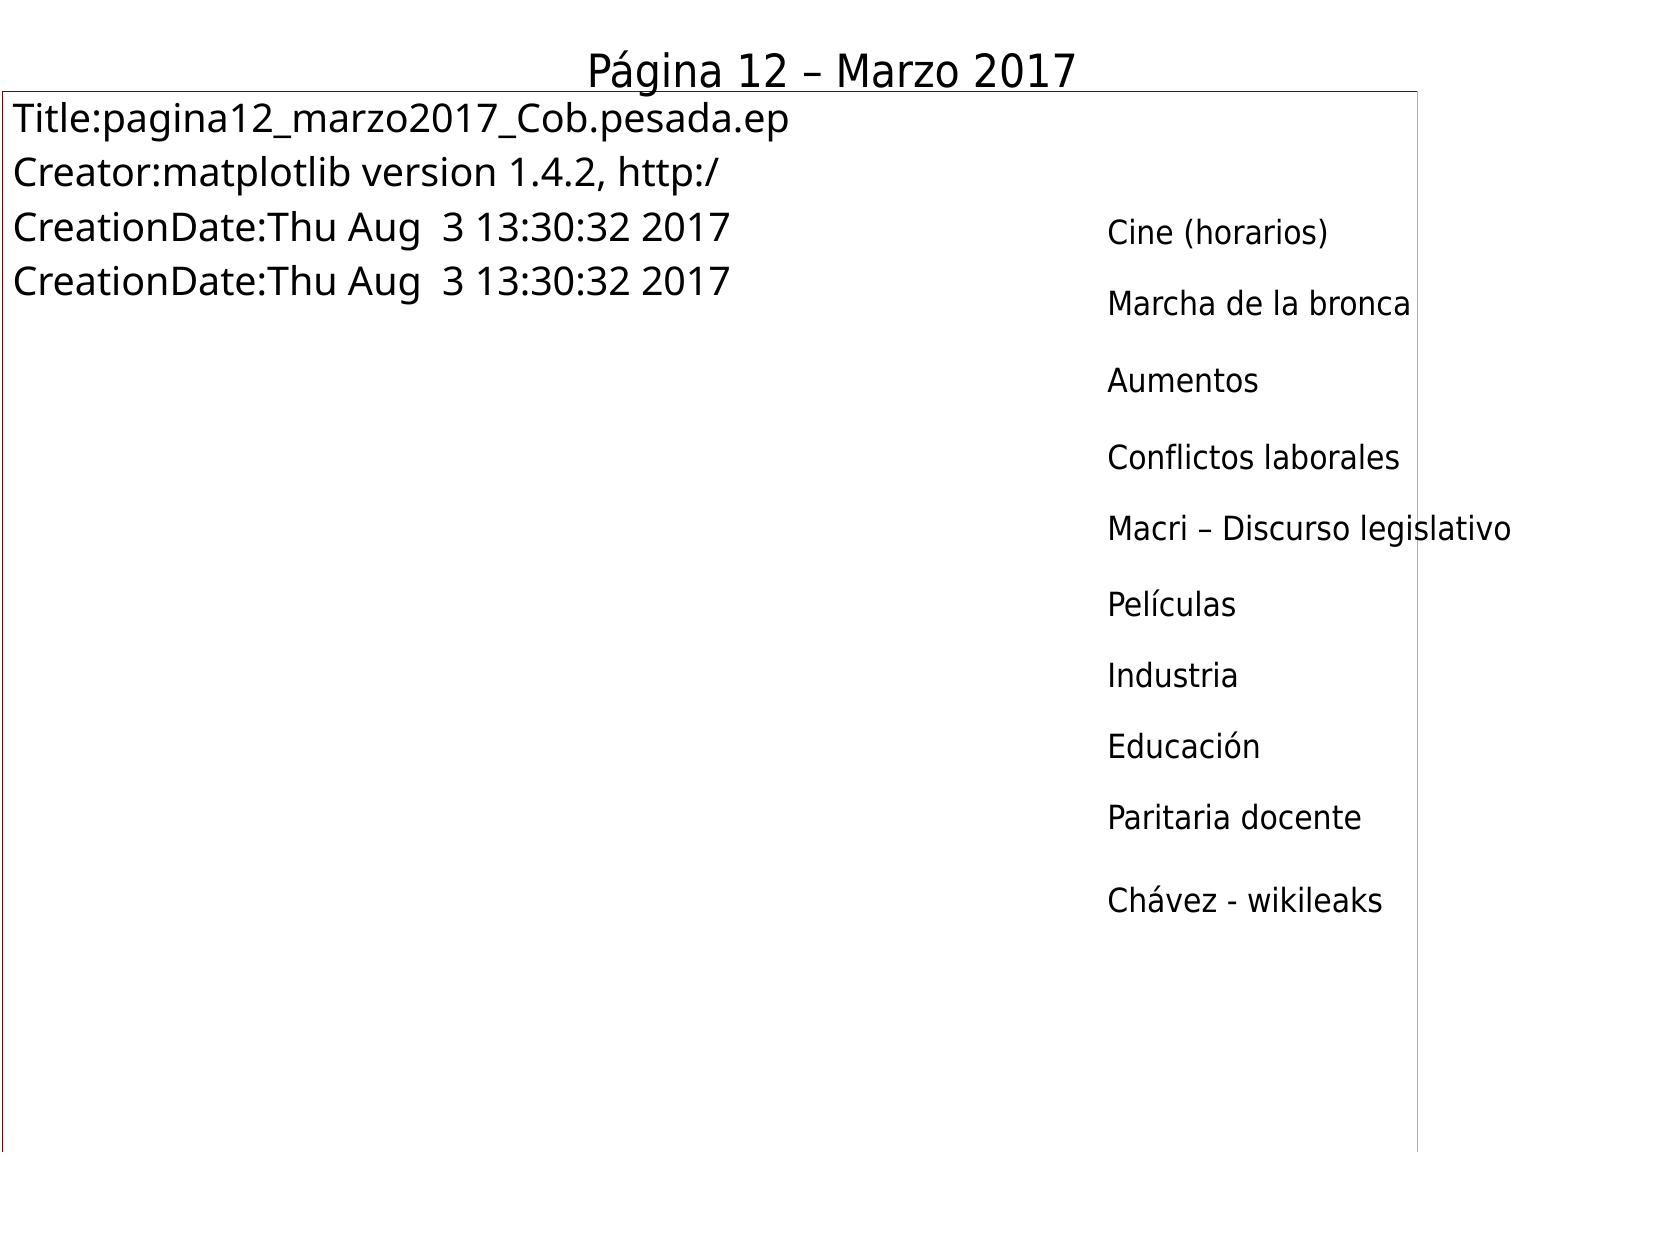

Página 12 – Marzo 2017
Cine (horarios)
Marcha de la bronca
Aumentos
Conflictos laborales
Macri – Discurso legislativo
Películas
Industria
Educación
Paritaria docente
Chávez - wikileaks